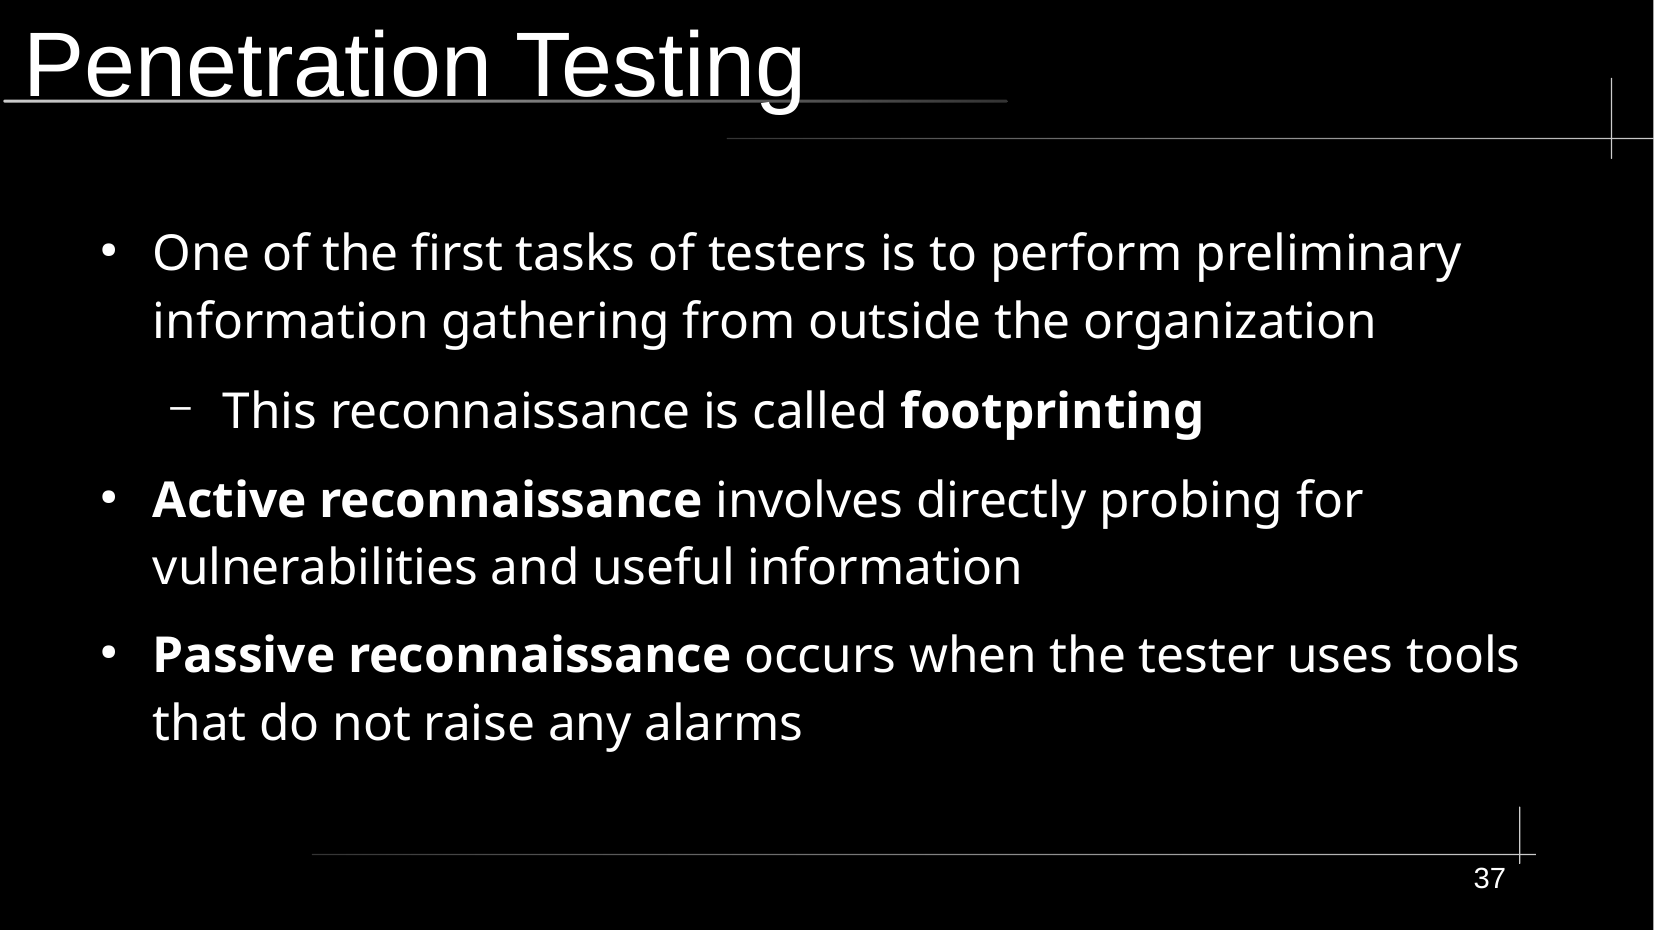

# Penetration Testing
One of the first tasks of testers is to perform preliminary information gathering from outside the organization
This reconnaissance is called footprinting
Active reconnaissance involves directly probing for vulnerabilities and useful information
Passive reconnaissance occurs when the tester uses tools that do not raise any alarms
37